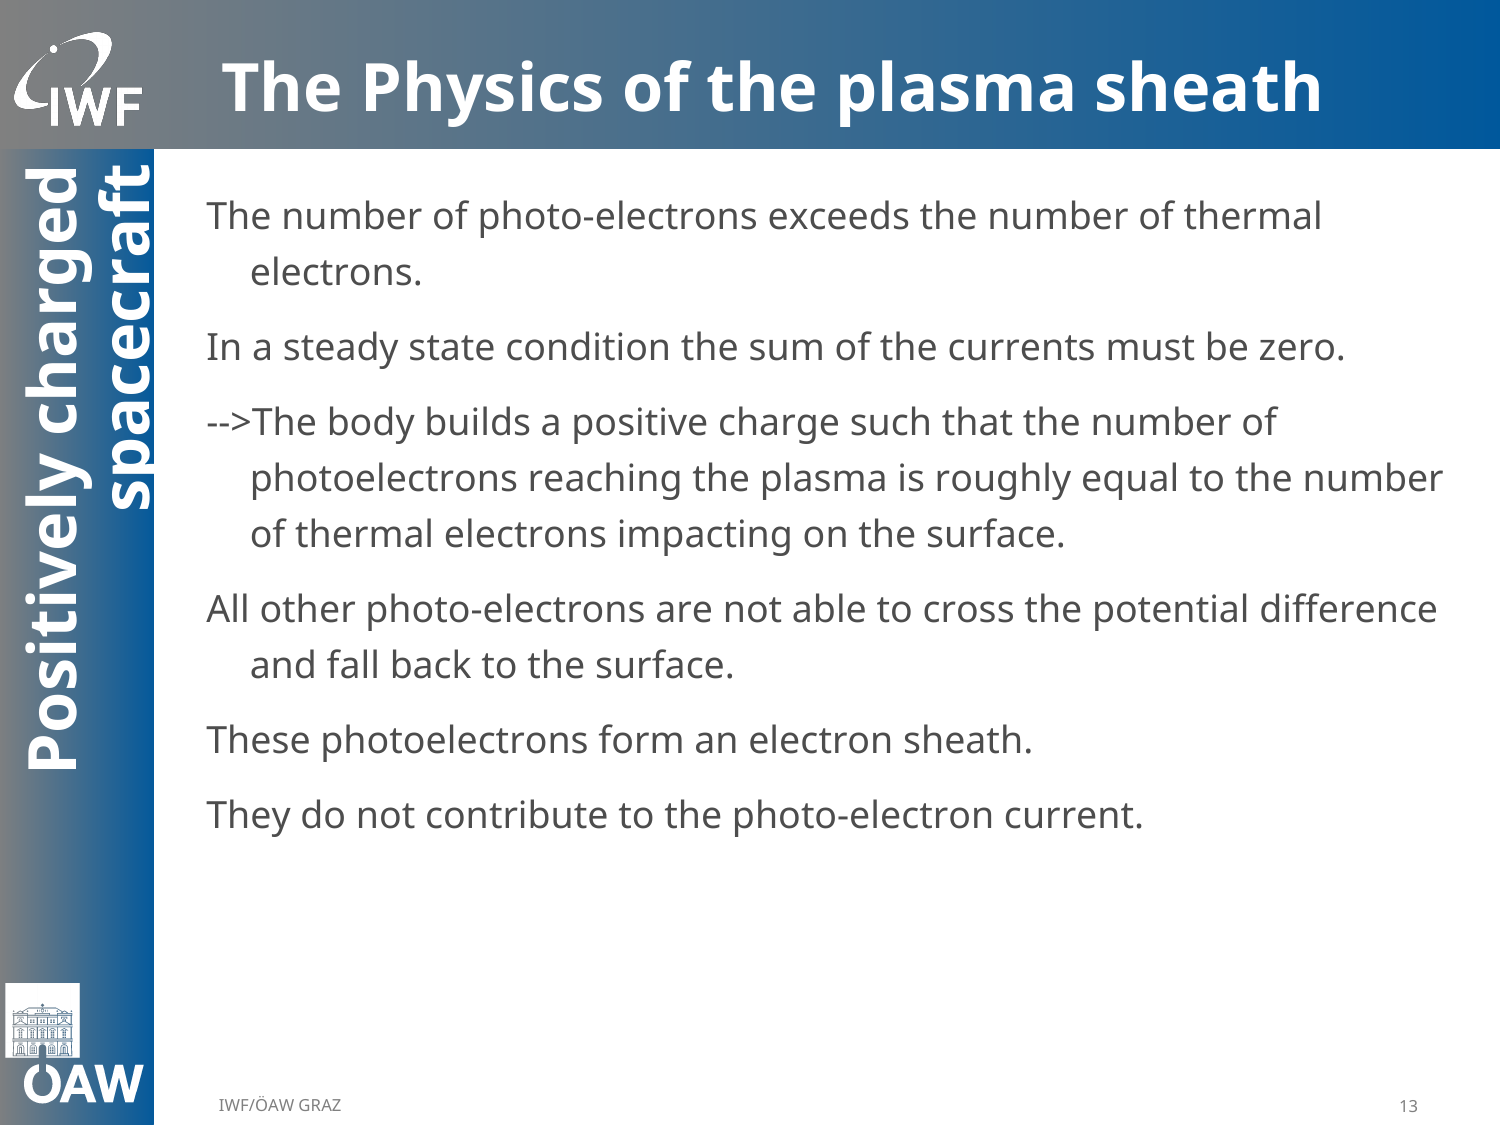

The Physics of the plasma sheath
# The number of photo-electrons exceeds the number of thermal electrons.
In a steady state condition the sum of the currents must be zero.
-->The body builds a positive charge such that the number of photoelectrons reaching the plasma is roughly equal to the number of thermal electrons impacting on the surface.
All other photo-electrons are not able to cross the potential difference and fall back to the surface.
These photoelectrons form an electron sheath.
They do not contribute to the photo-electron current.
Positively charged spacecraft
IWF/ÖAW GRAZ
13